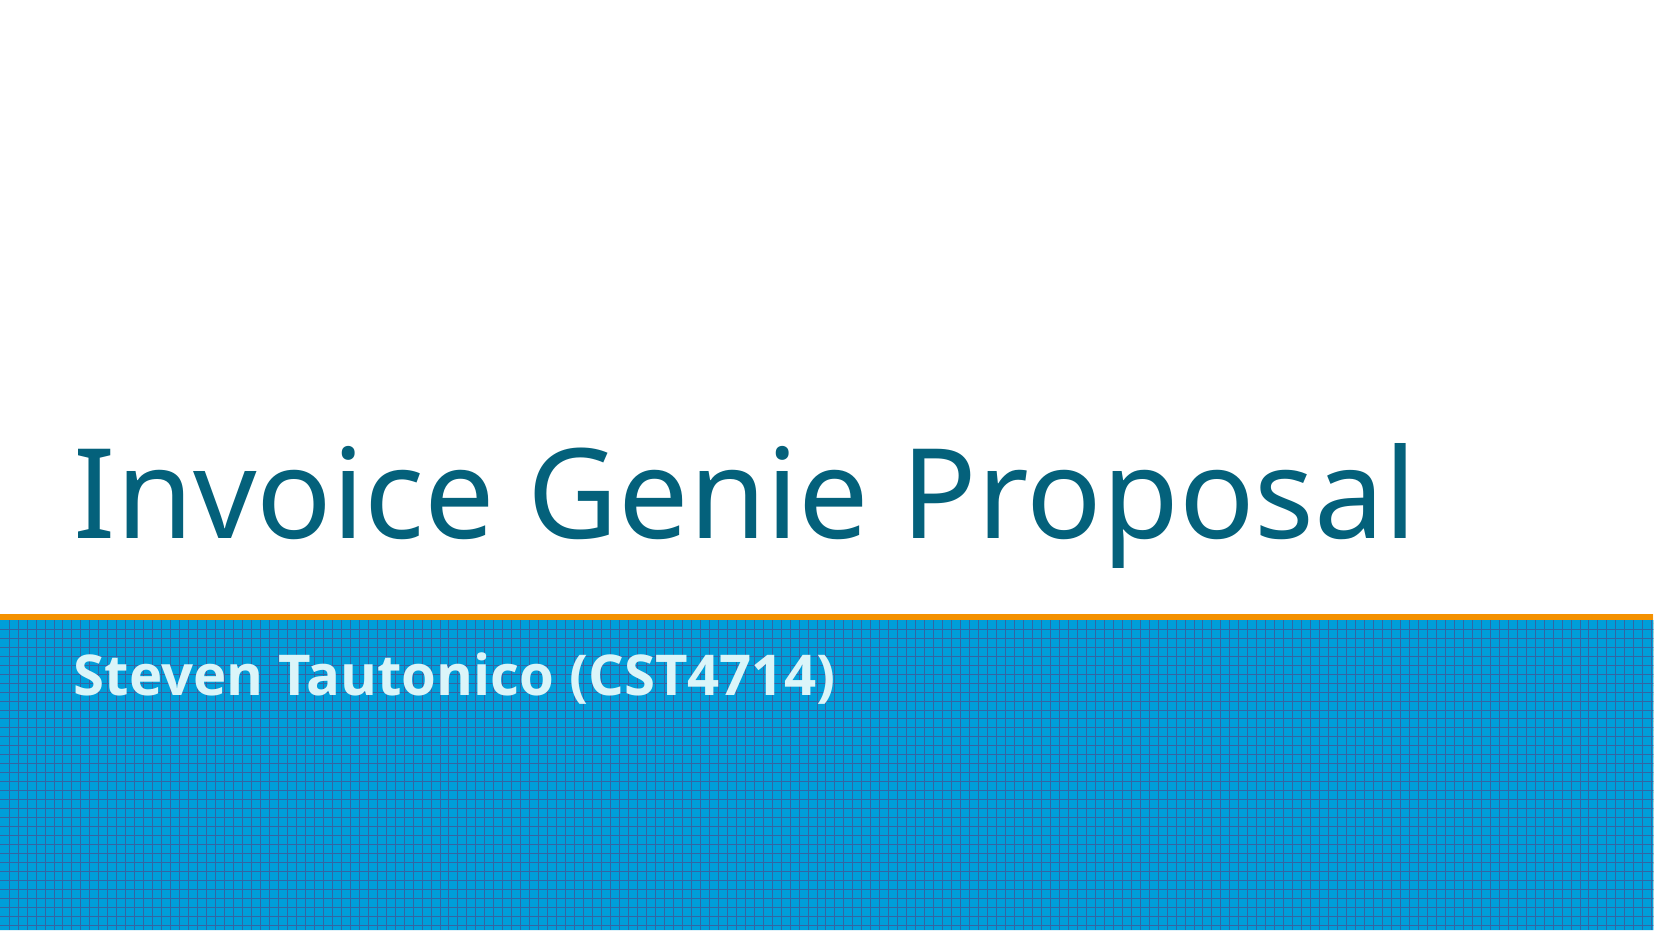

# Invoice Genie Proposal
Steven Tautonico (CST4714)